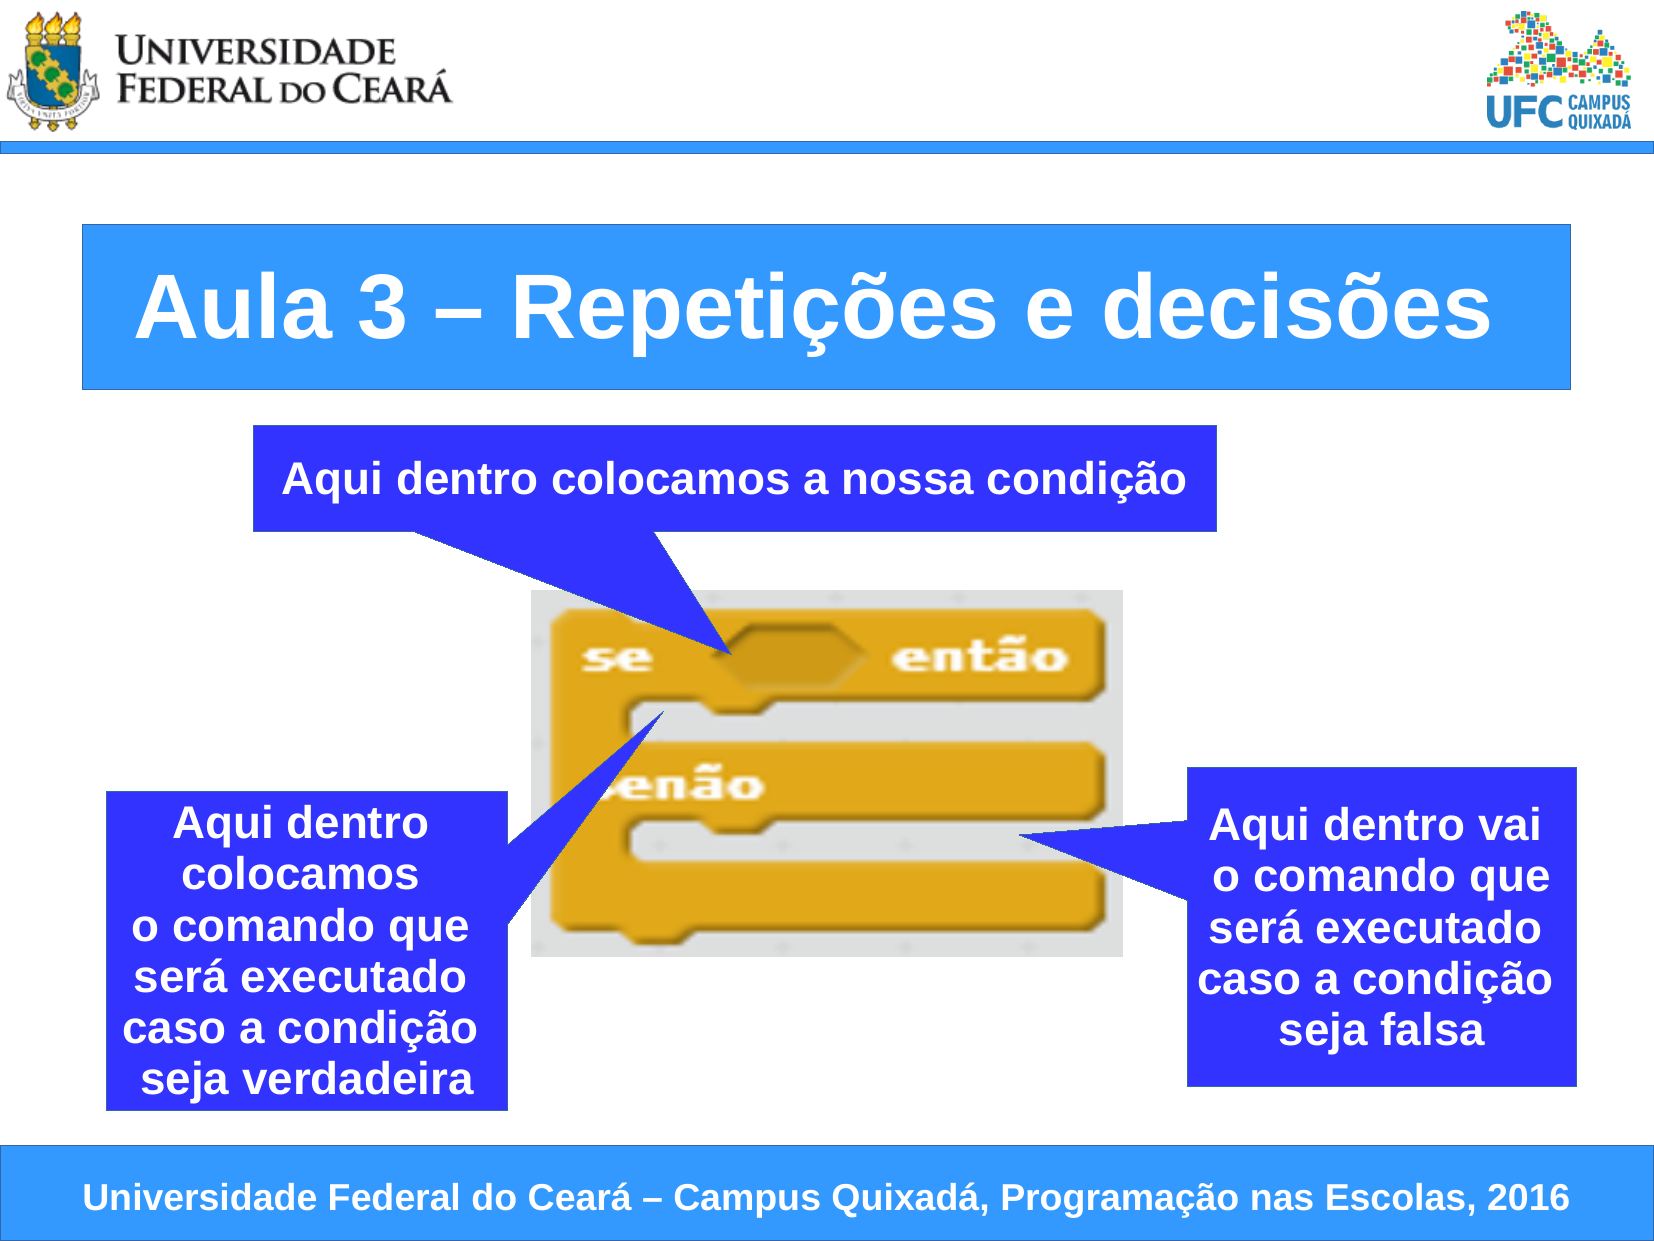

Aula 3 – Repetições e decisões
Aqui dentro colocamos a nossa condição
Aqui dentro vai
o comando que
será executado
caso a condição
seja falsa
Aqui dentro
colocamos
o comando que
será executado
caso a condição
seja verdadeira
Universidade Federal do Ceará – Campus Quixadá, Programação nas Escolas, 2016